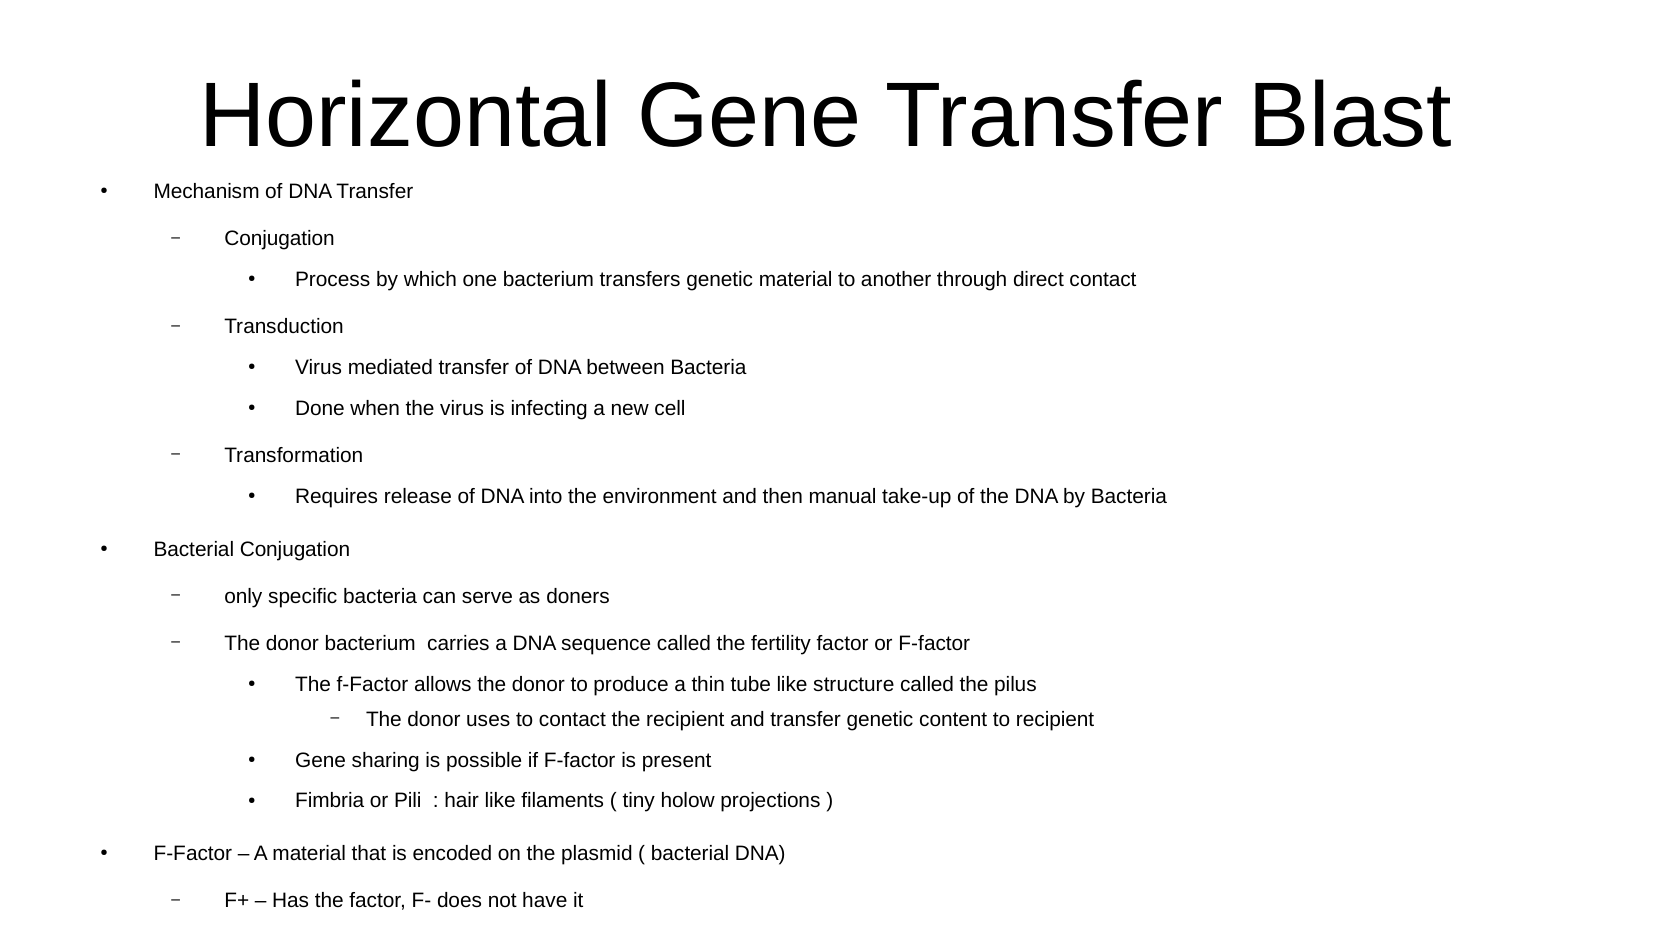

# Horizontal Gene Transfer Blast
Mechanism of DNA Transfer
Conjugation
Process by which one bacterium transfers genetic material to another through direct contact
Transduction
Virus mediated transfer of DNA between Bacteria
Done when the virus is infecting a new cell
Transformation
Requires release of DNA into the environment and then manual take-up of the DNA by Bacteria
Bacterial Conjugation
only specific bacteria can serve as doners
The donor bacterium carries a DNA sequence called the fertility factor or F-factor
The f-Factor allows the donor to produce a thin tube like structure called the pilus
The donor uses to contact the recipient and transfer genetic content to recipient
Gene sharing is possible if F-factor is present
Fimbria or Pili : hair like filaments ( tiny holow projections )
F-Factor – A material that is encoded on the plasmid ( bacterial DNA)
F+ – Has the factor, F- does not have it